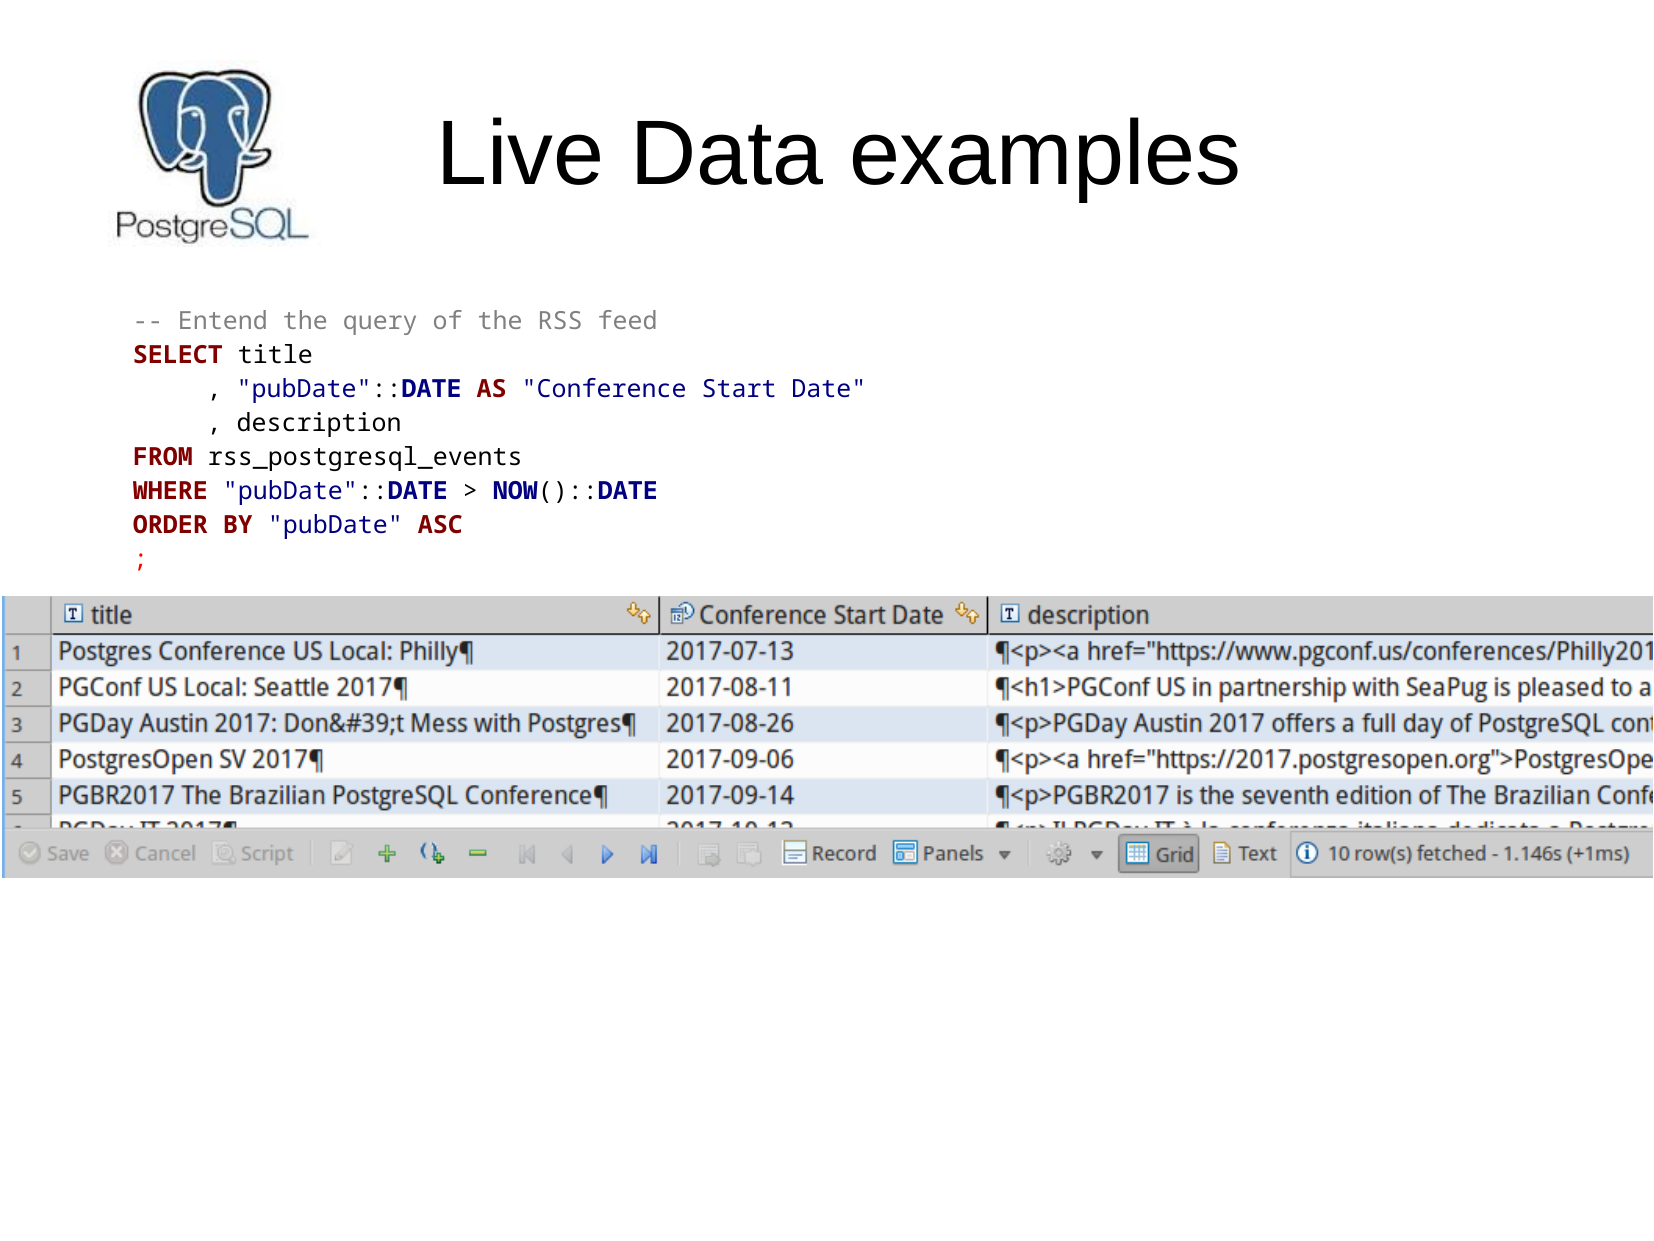

# Live Data examples
-- Entend the query of the RSS feed
SELECT title
	, "pubDate"::DATE AS "Conference Start Date"
	, description
FROM rss_postgresql_events
WHERE "pubDate"::DATE > NOW()::DATE
ORDER BY "pubDate" ASC
;